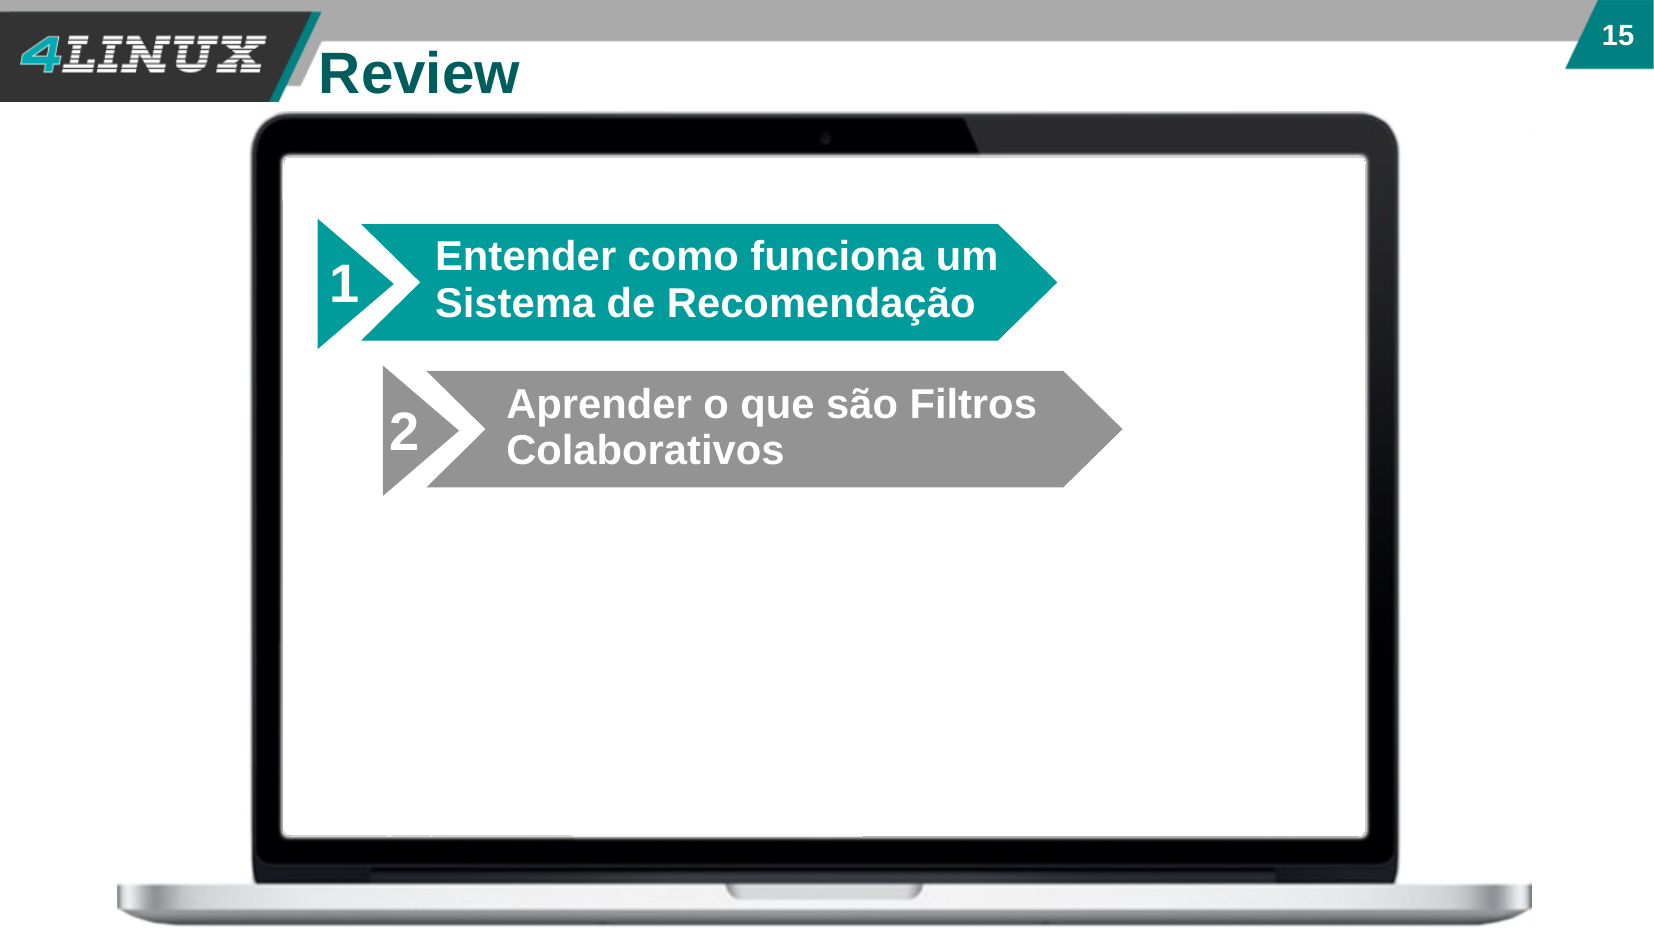

# Review
Entender como funciona um Sistema de Recomendação
1
Aprender o que são Filtros Colaborativos
2